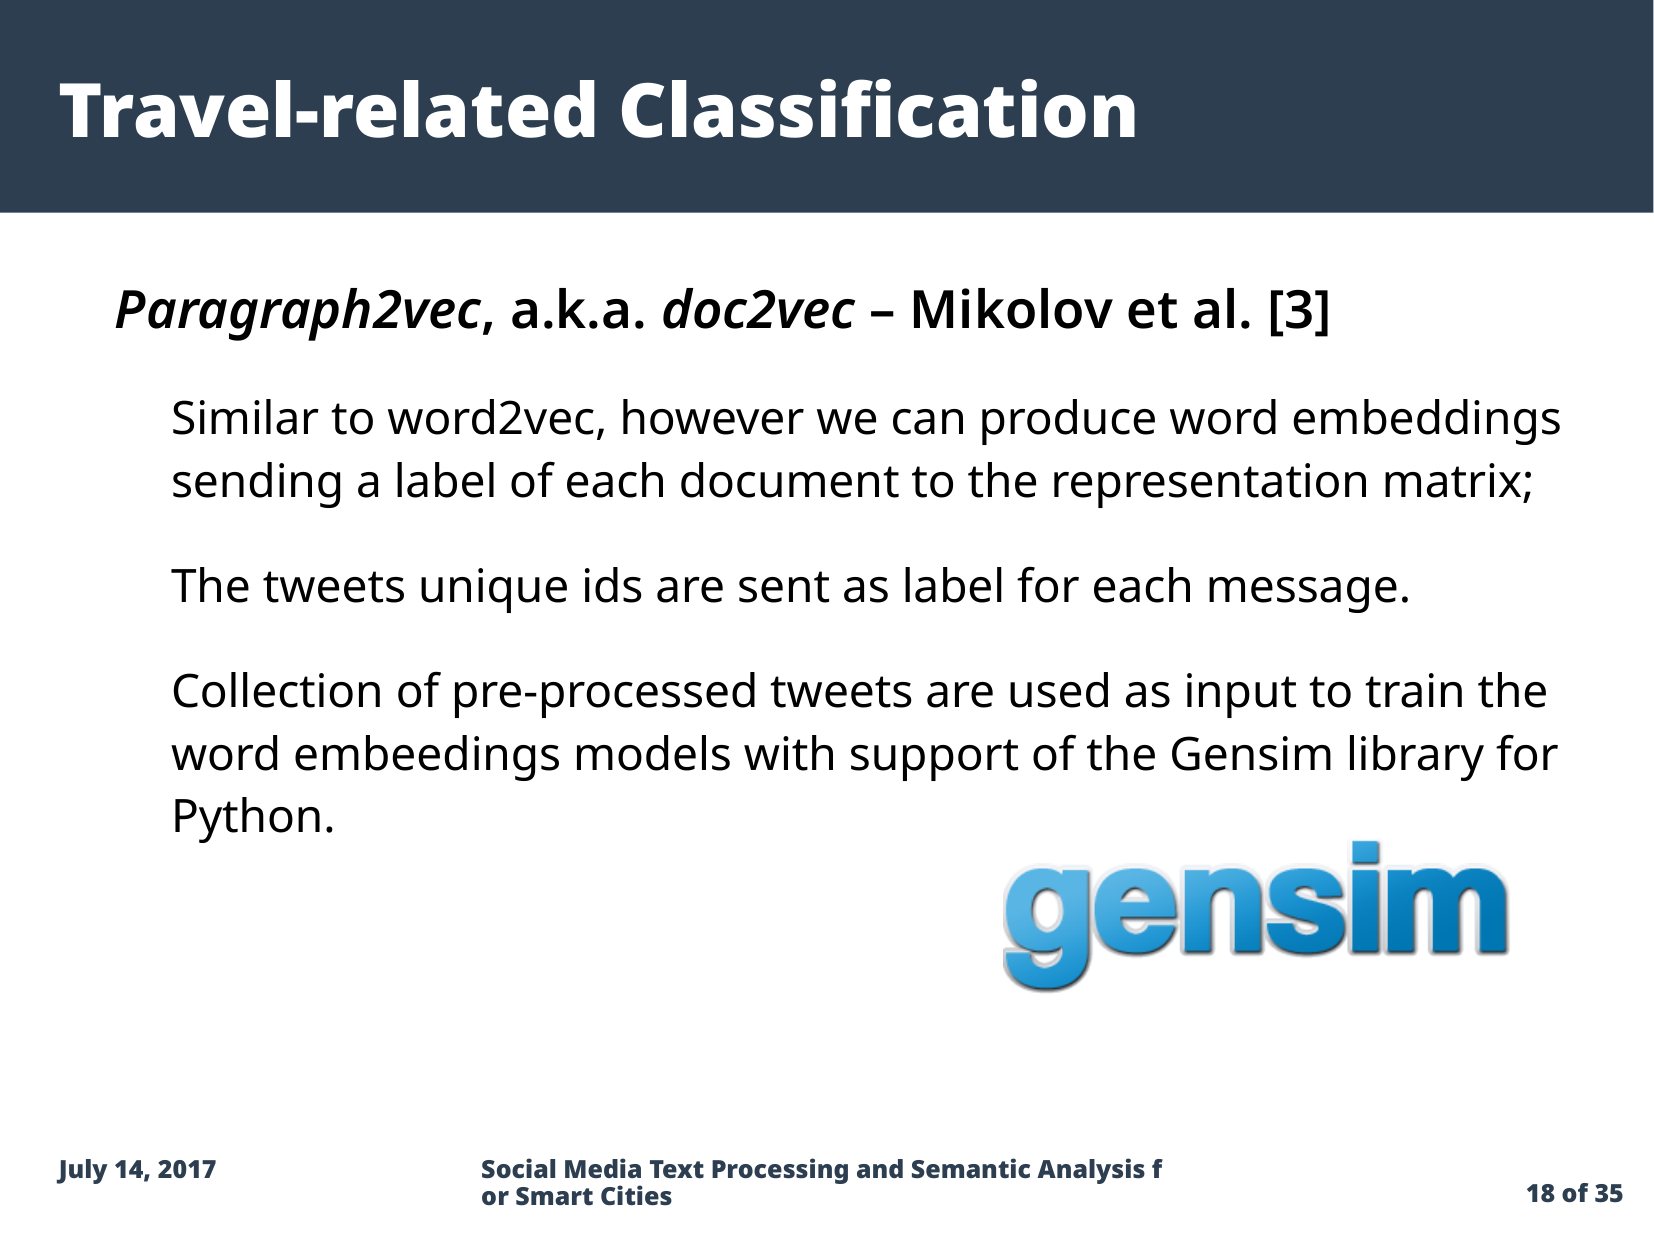

# Travel-related Classification
Paragraph2vec, a.k.a. doc2vec – Mikolov et al. [3]
Similar to word2vec, however we can produce word embeddings sending a label of each document to the representation matrix;
The tweets unique ids are sent as label for each message.
Collection of pre-processed tweets are used as input to train the word embeedings models with support of the Gensim library for Python.
July 14, 2017
Social Media Text Processing and Semantic Analysis for Smart Cities
18